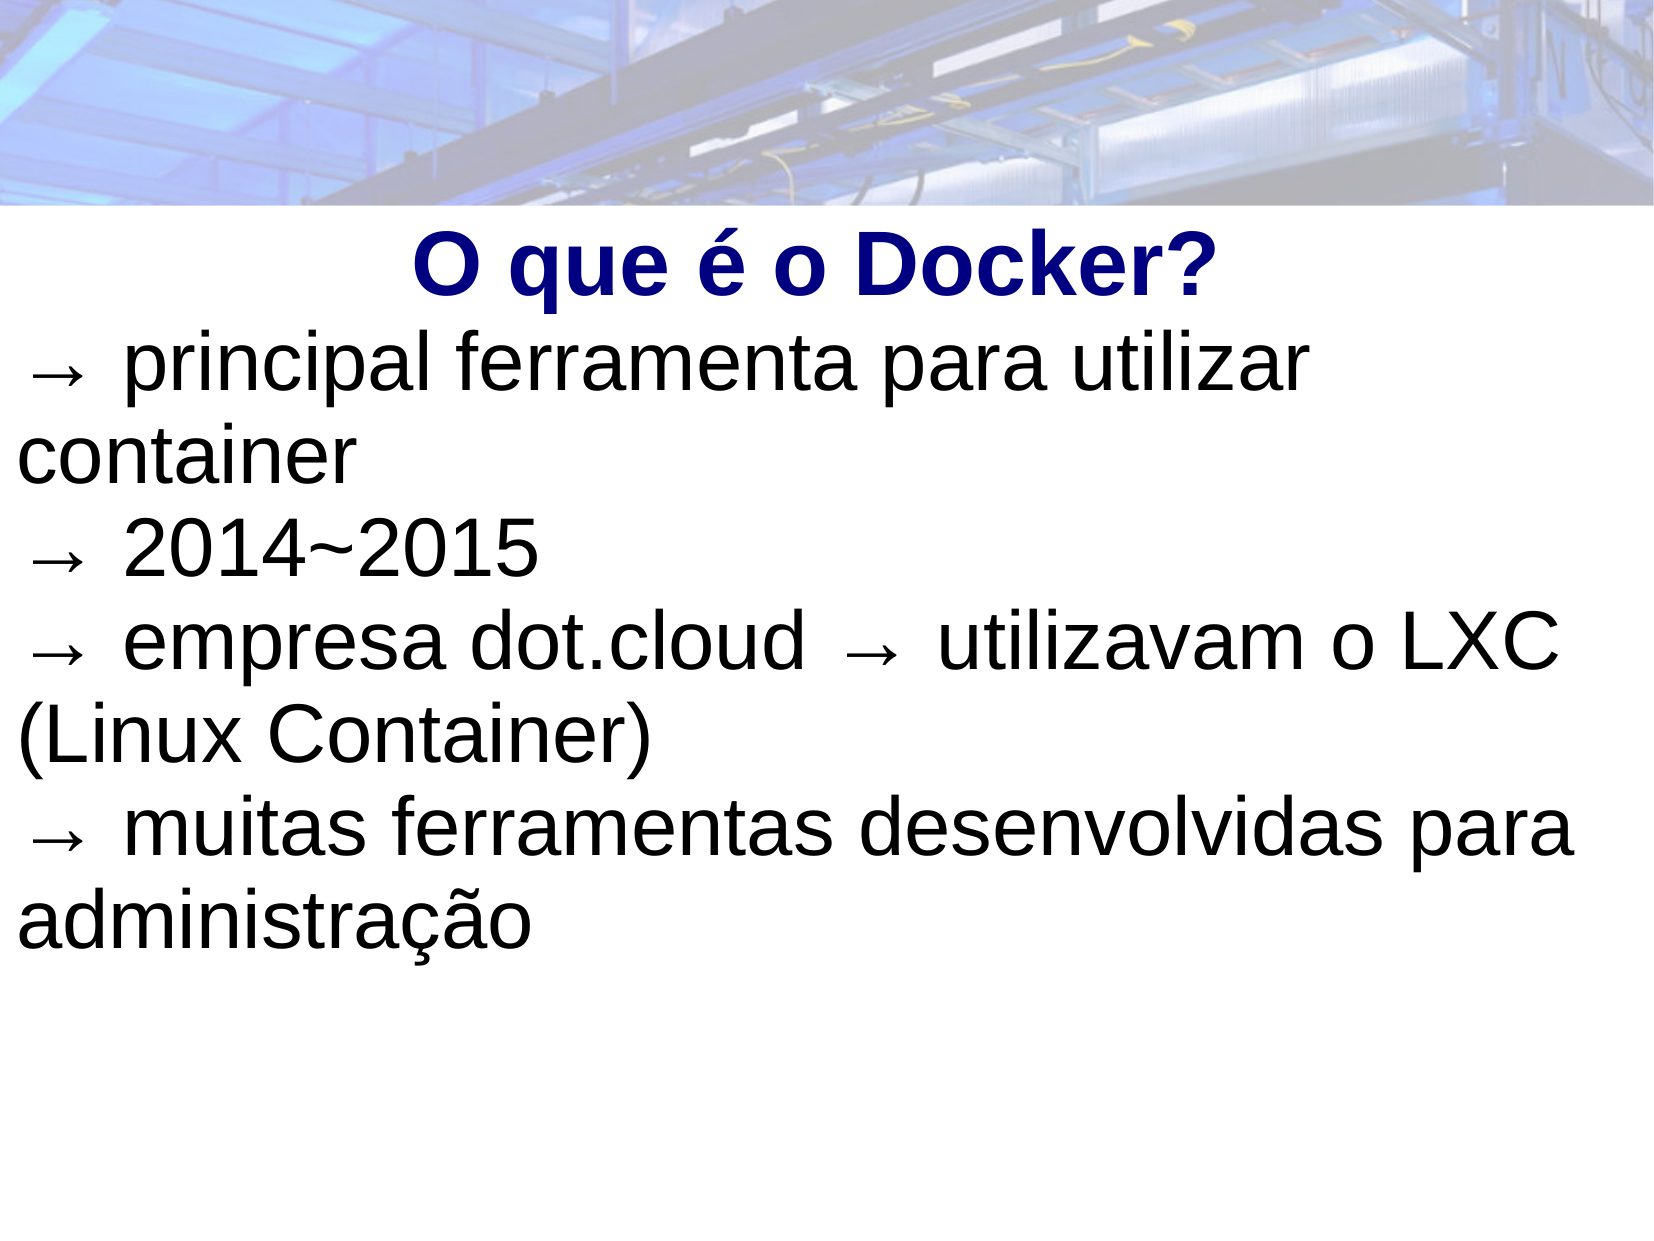

O que é o Docker?
→ principal ferramenta para utilizar container
→ 2014~2015
→ empresa dot.cloud → utilizavam o LXC (Linux Container)
→ muitas ferramentas desenvolvidas para administração